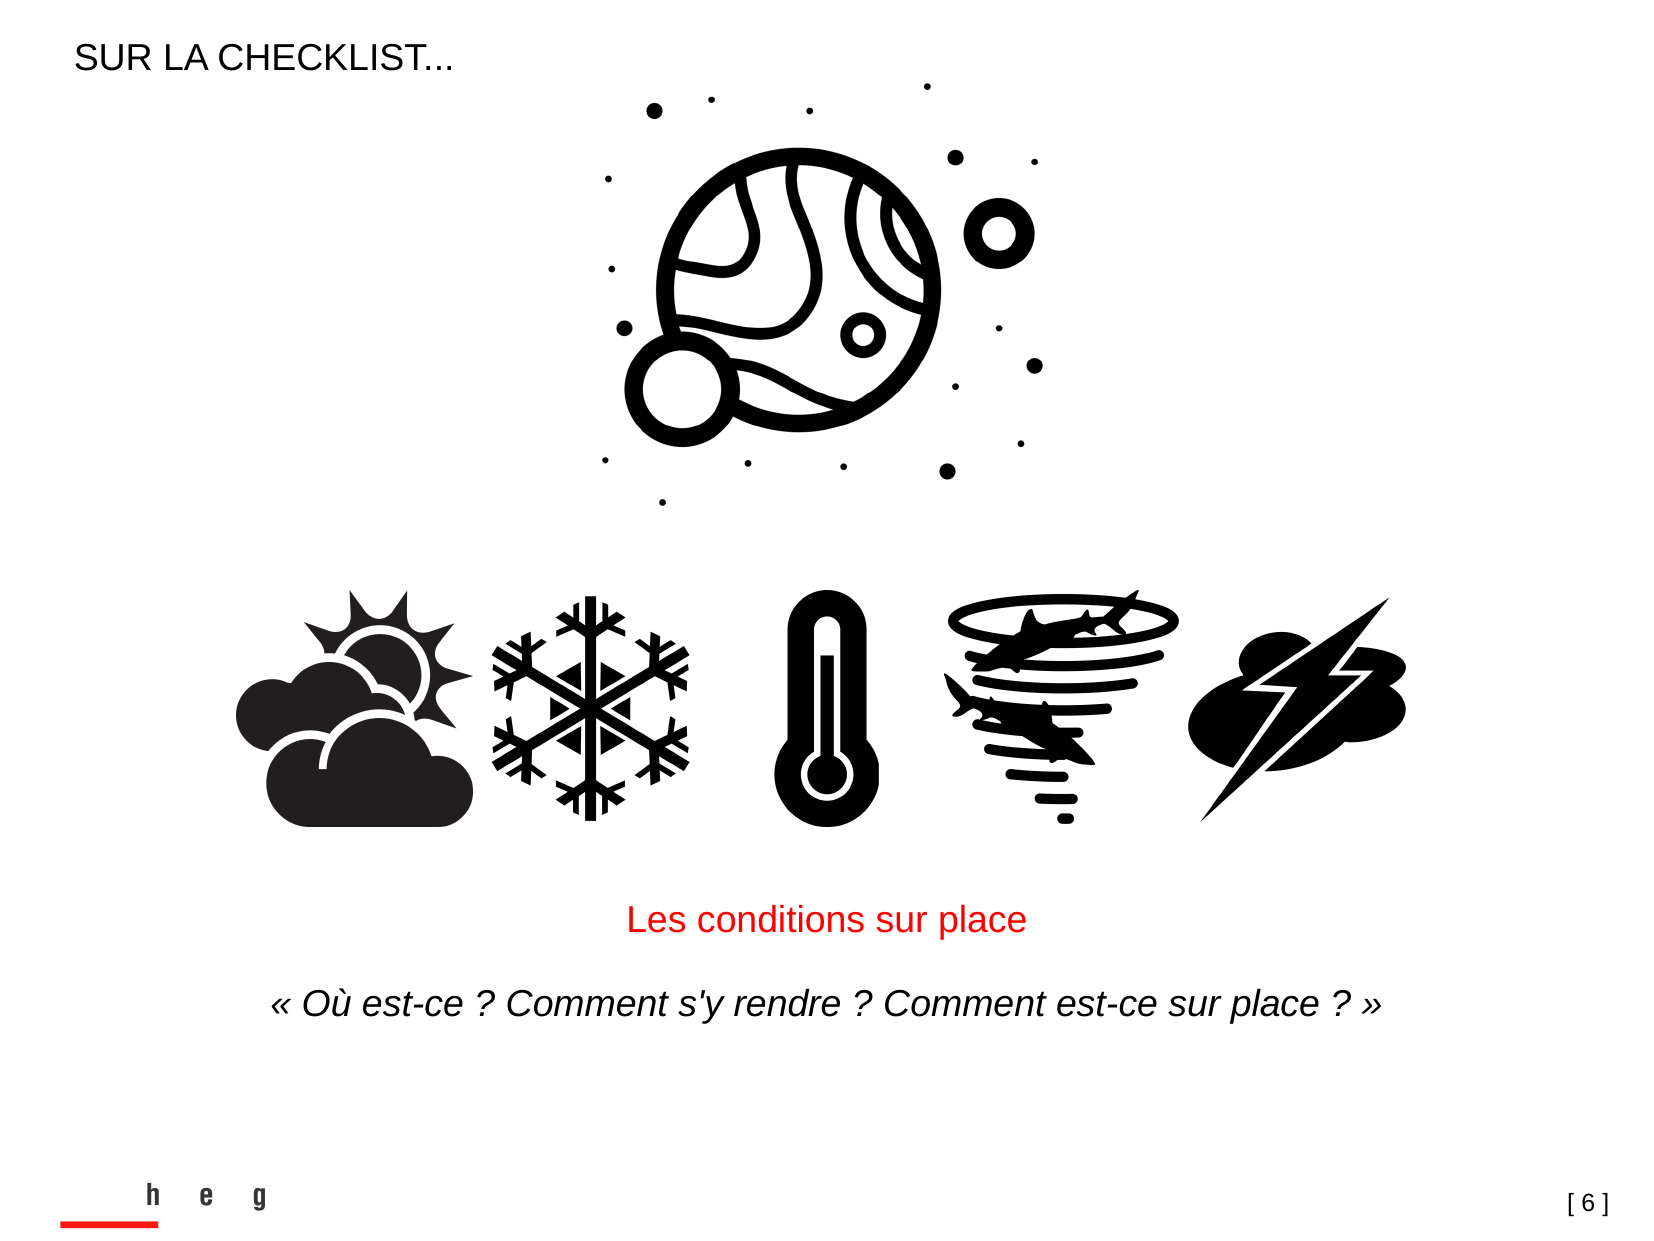

SUR LA CHECKLIST...
Les conditions sur place
« Où est-ce ? Comment s'y rendre ? Comment est-ce sur place ? »